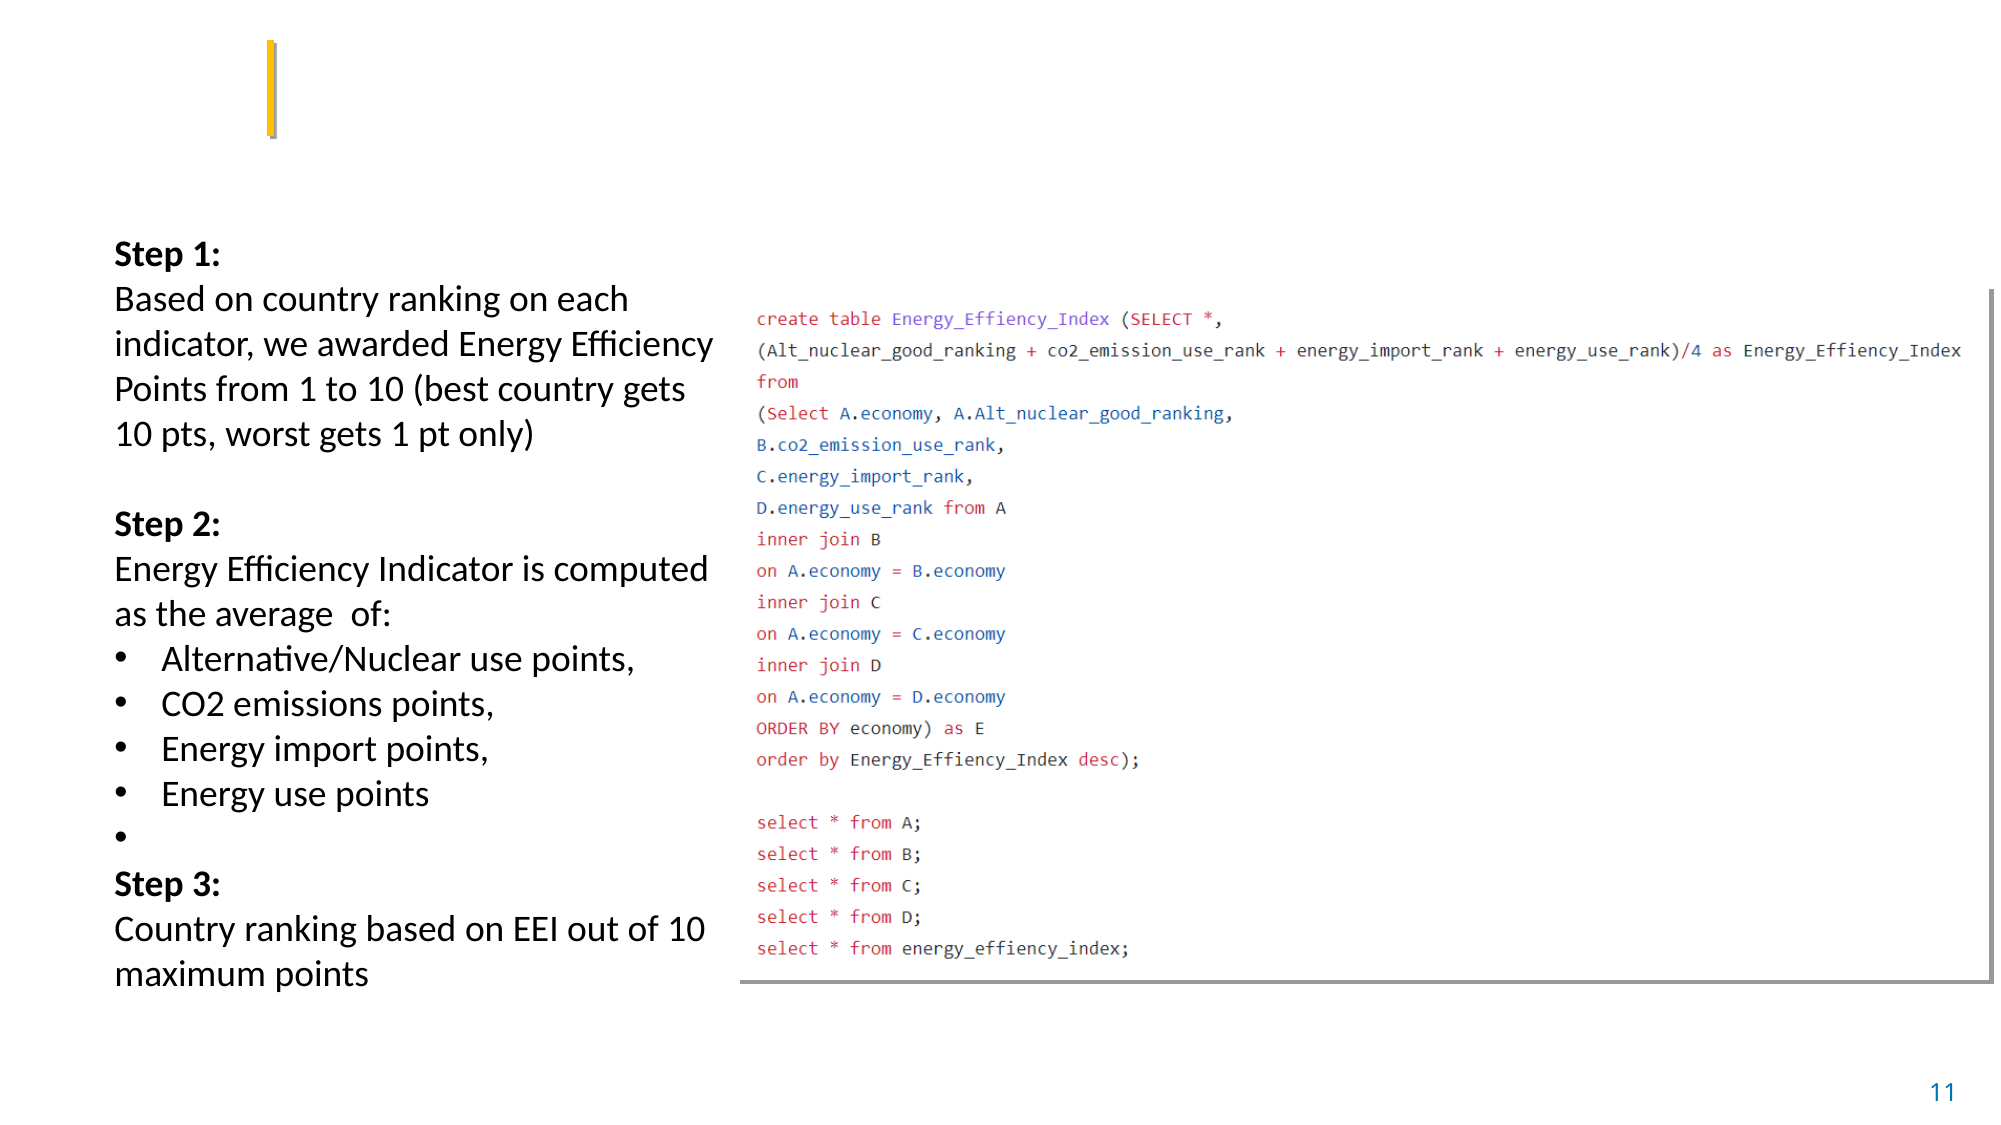

Step 1:
Based on country ranking on each indicator, we awarded Energy Efficiency Points from 1 to 10 (best country gets 10 pts, worst gets 1 pt only)
Step 2:
Energy Efficiency Indicator is computed as the average of:
Alternative/Nuclear use points,
CO2 emissions points,
Energy import points,
Energy use points
Step 3:
Country ranking based on EEI out of 10 maximum points
# Composite Index Computation
4